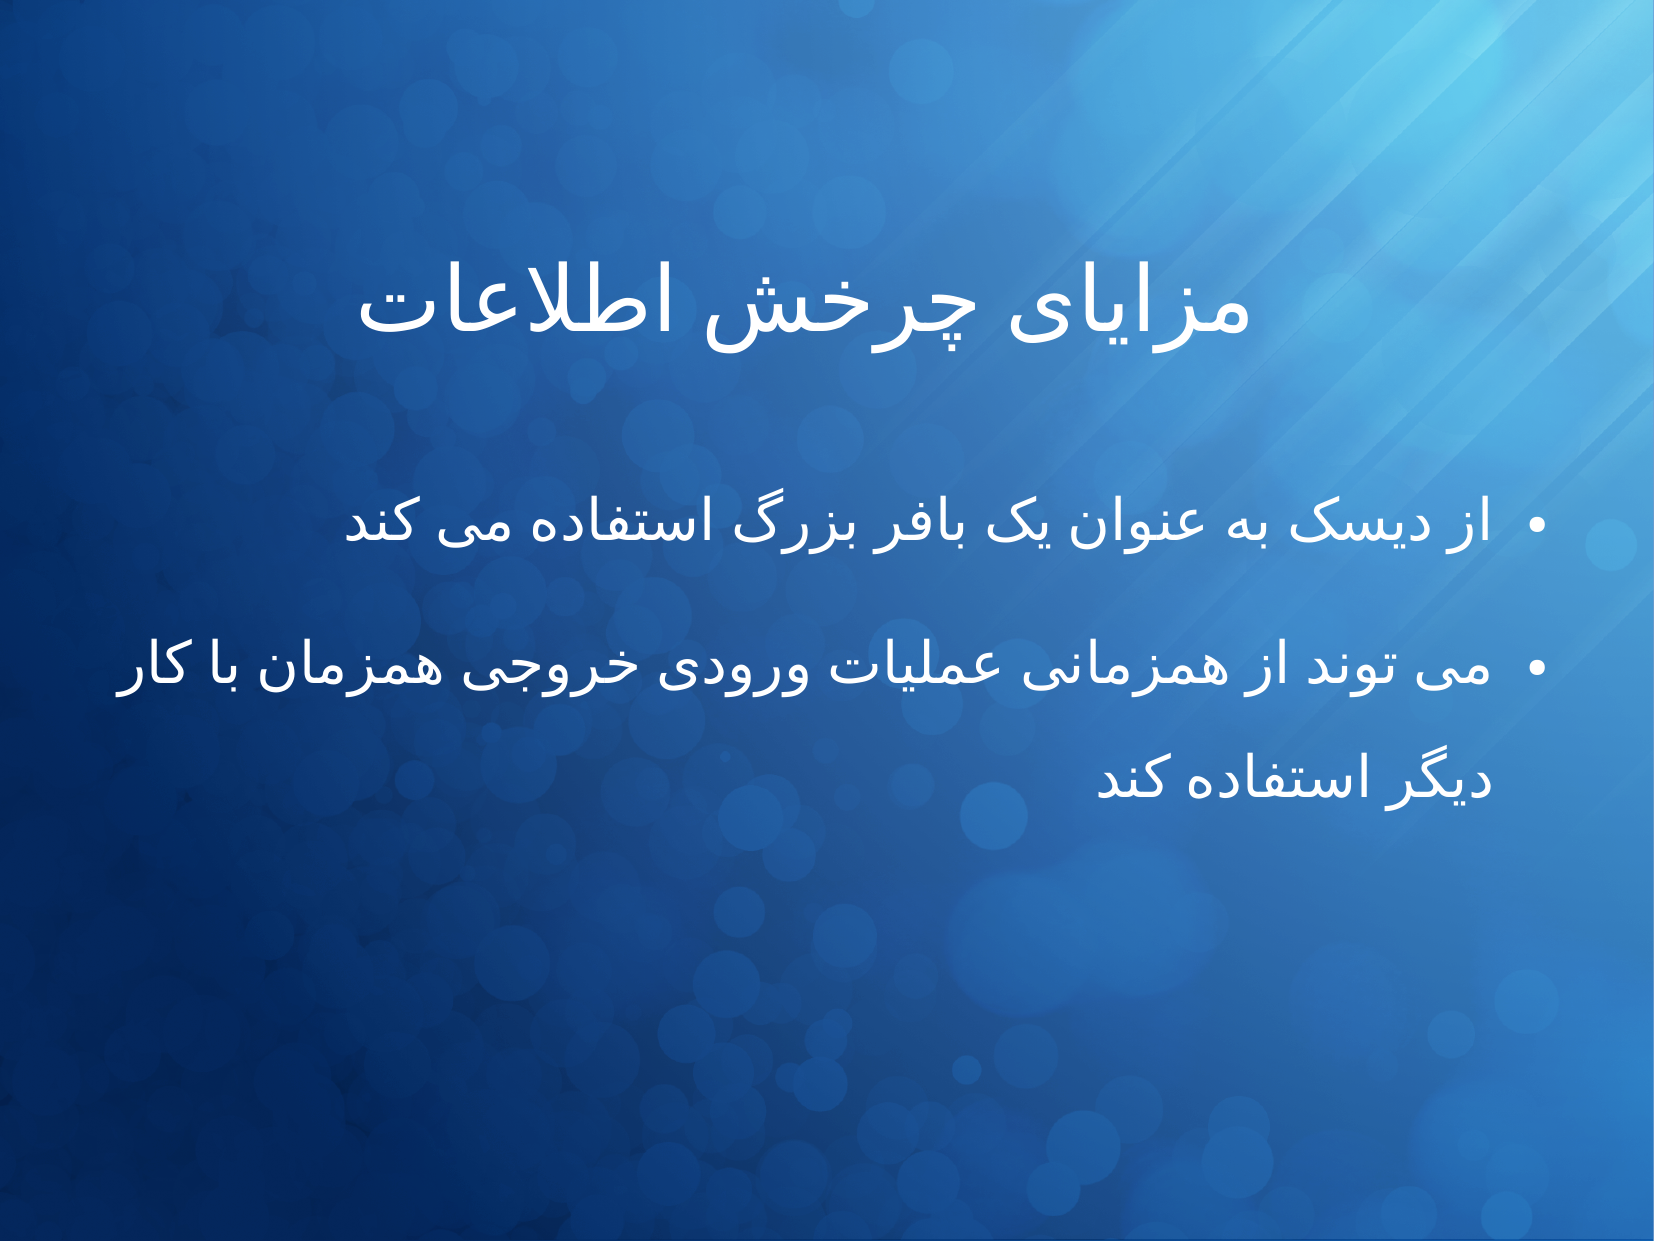

# مزایای چرخش اطلاعات
از دیسک به عنوان یک بافر بزرگ استفاده می کند
می توند از همزمانی عملیات ورودی خروجی همزمان با کار دیگر استفاده کند